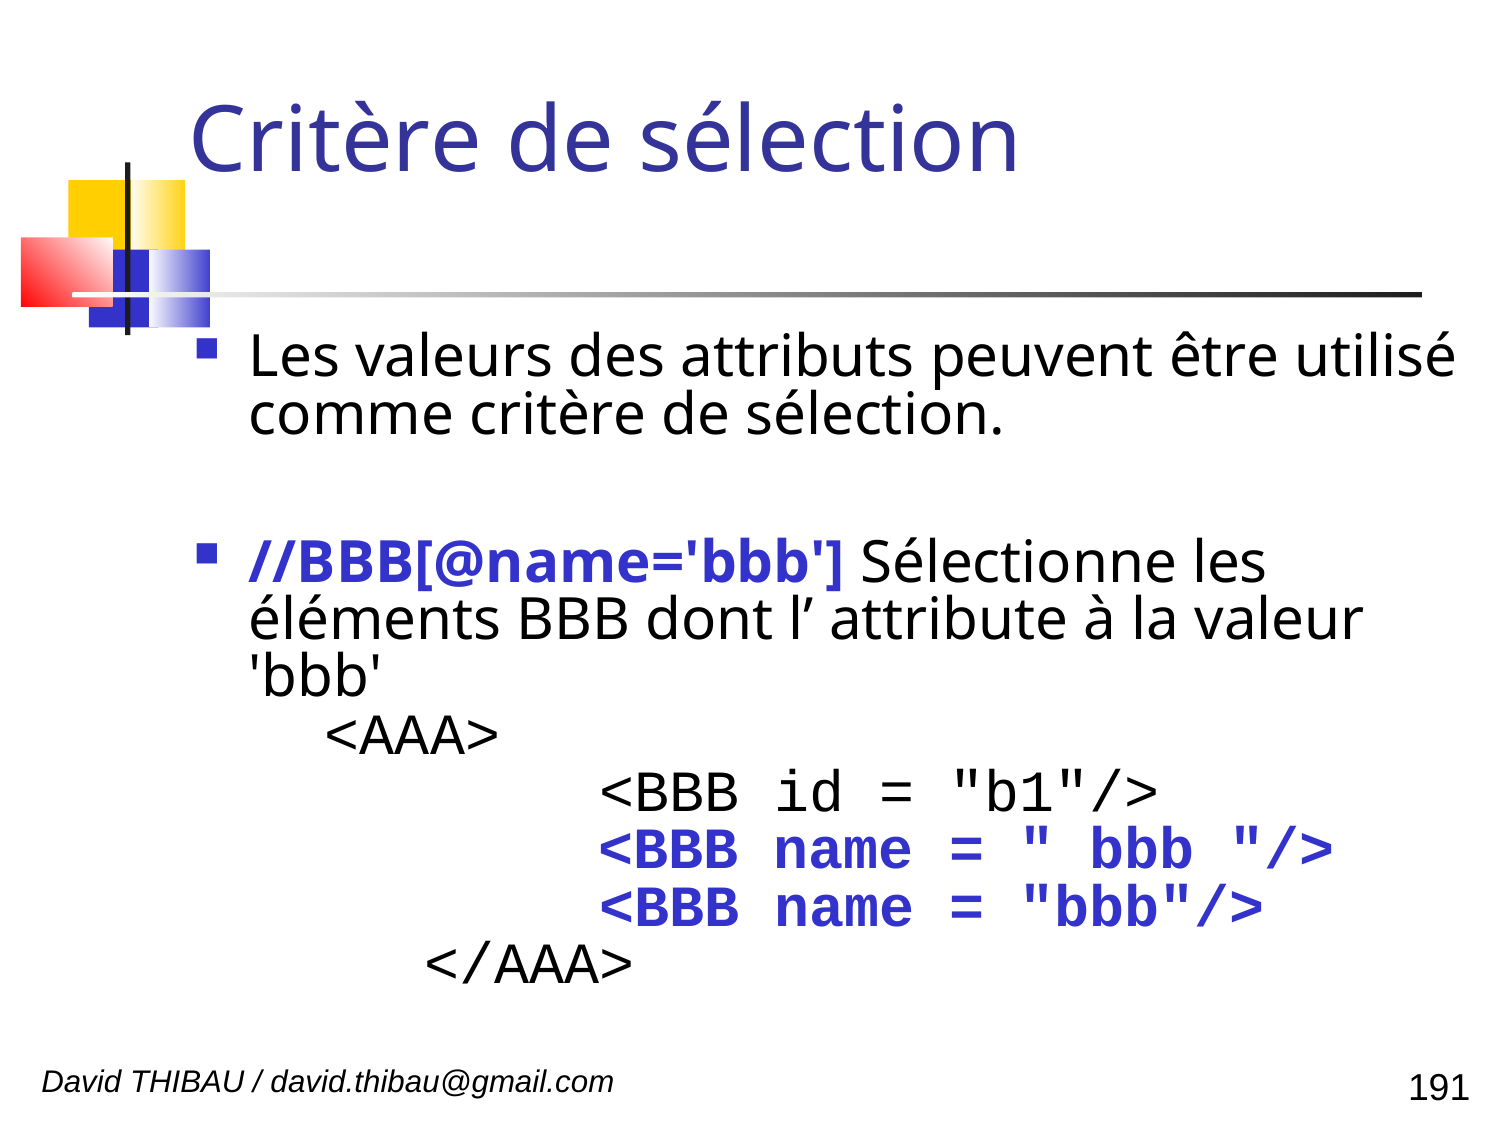

# Critère de sélection
Les valeurs des attributs peuvent être utilisé comme critère de sélection.
//BBB[@name='bbb'] Sélectionne les éléments BBB dont l’ attribute à la valeur 'bbb'
     <AAA>
          <BBB id = "b1"/>
          <BBB name = " bbb "/>
          <BBB name = "bbb"/>
     </AAA>